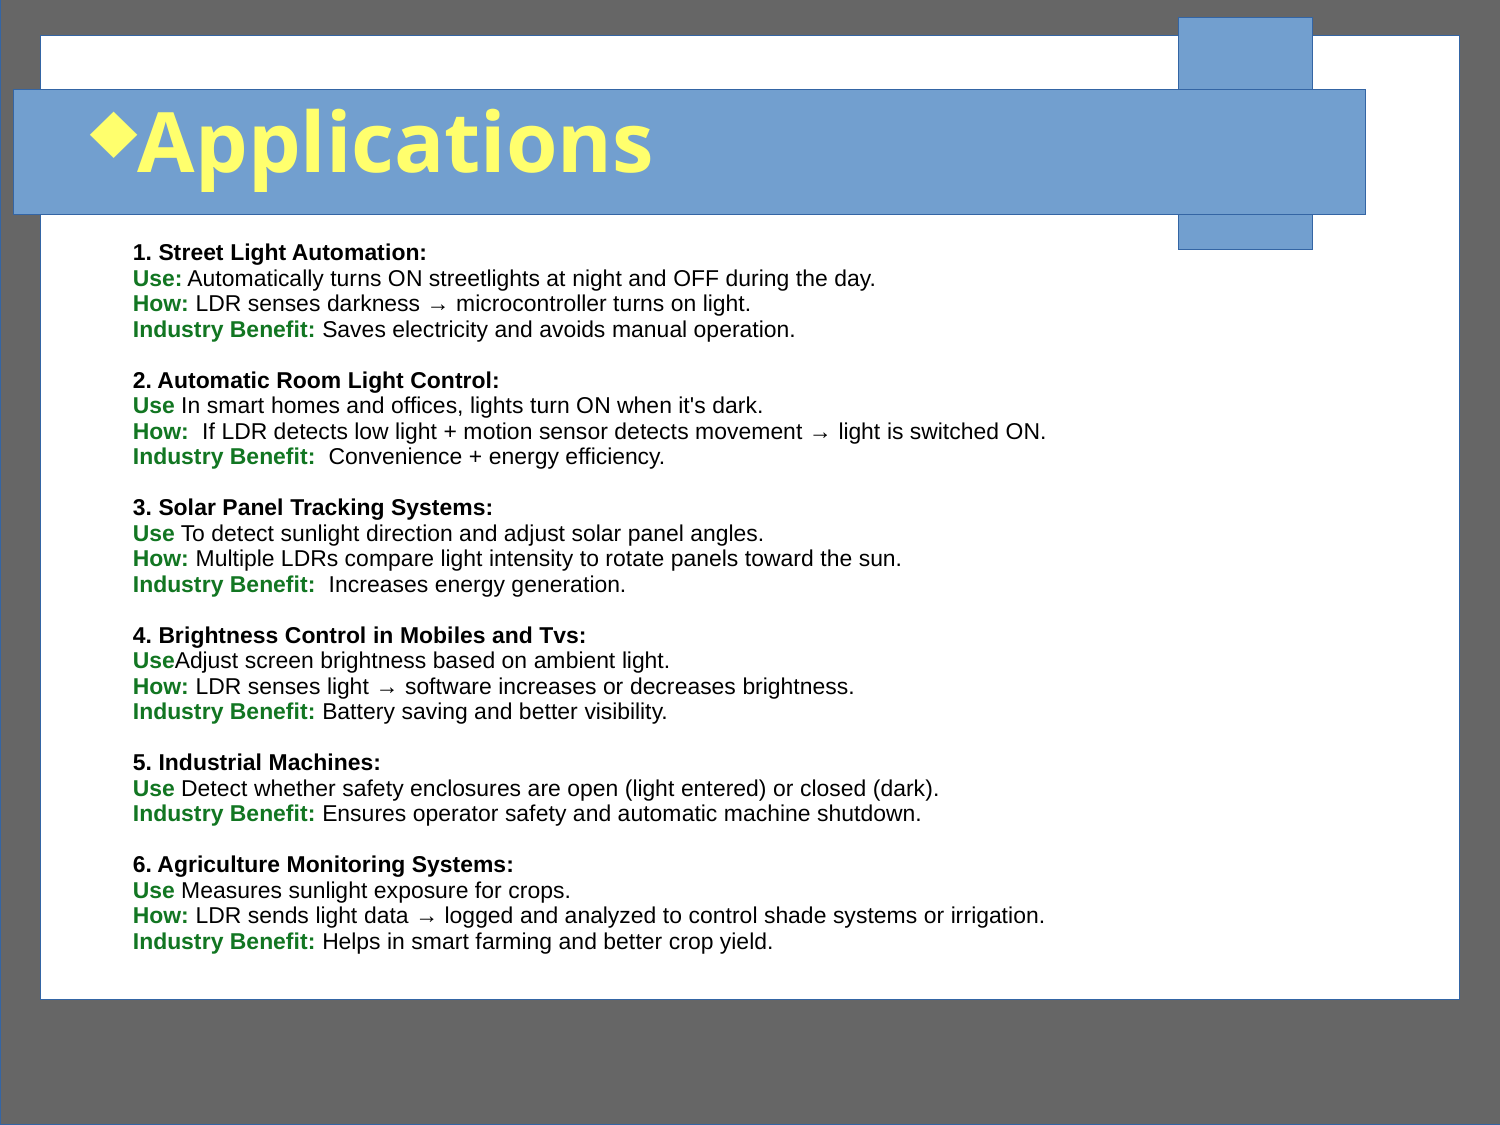

# Applications
1. Street Light Automation:
Use: Automatically turns ON streetlights at night and OFF during the day.
How: LDR senses darkness → microcontroller turns on light.
Industry Benefit: Saves electricity and avoids manual operation.
2. Automatic Room Light Control:
Use In smart homes and offices, lights turn ON when it's dark.
How: If LDR detects low light + motion sensor detects movement → light is switched ON.
Industry Benefit: Convenience + energy efficiency.
3. Solar Panel Tracking Systems:
Use To detect sunlight direction and adjust solar panel angles.
How: Multiple LDRs compare light intensity to rotate panels toward the sun.
Industry Benefit: Increases energy generation.
4. Brightness Control in Mobiles and Tvs:
UseAdjust screen brightness based on ambient light.
How: LDR senses light → software increases or decreases brightness.
Industry Benefit: Battery saving and better visibility.
5. Industrial Machines:
Use Detect whether safety enclosures are open (light entered) or closed (dark).
Industry Benefit: Ensures operator safety and automatic machine shutdown.
6. Agriculture Monitoring Systems:
Use Measures sunlight exposure for crops.
How: LDR sends light data → logged and analyzed to control shade systems or irrigation.
Industry Benefit: Helps in smart farming and better crop yield.